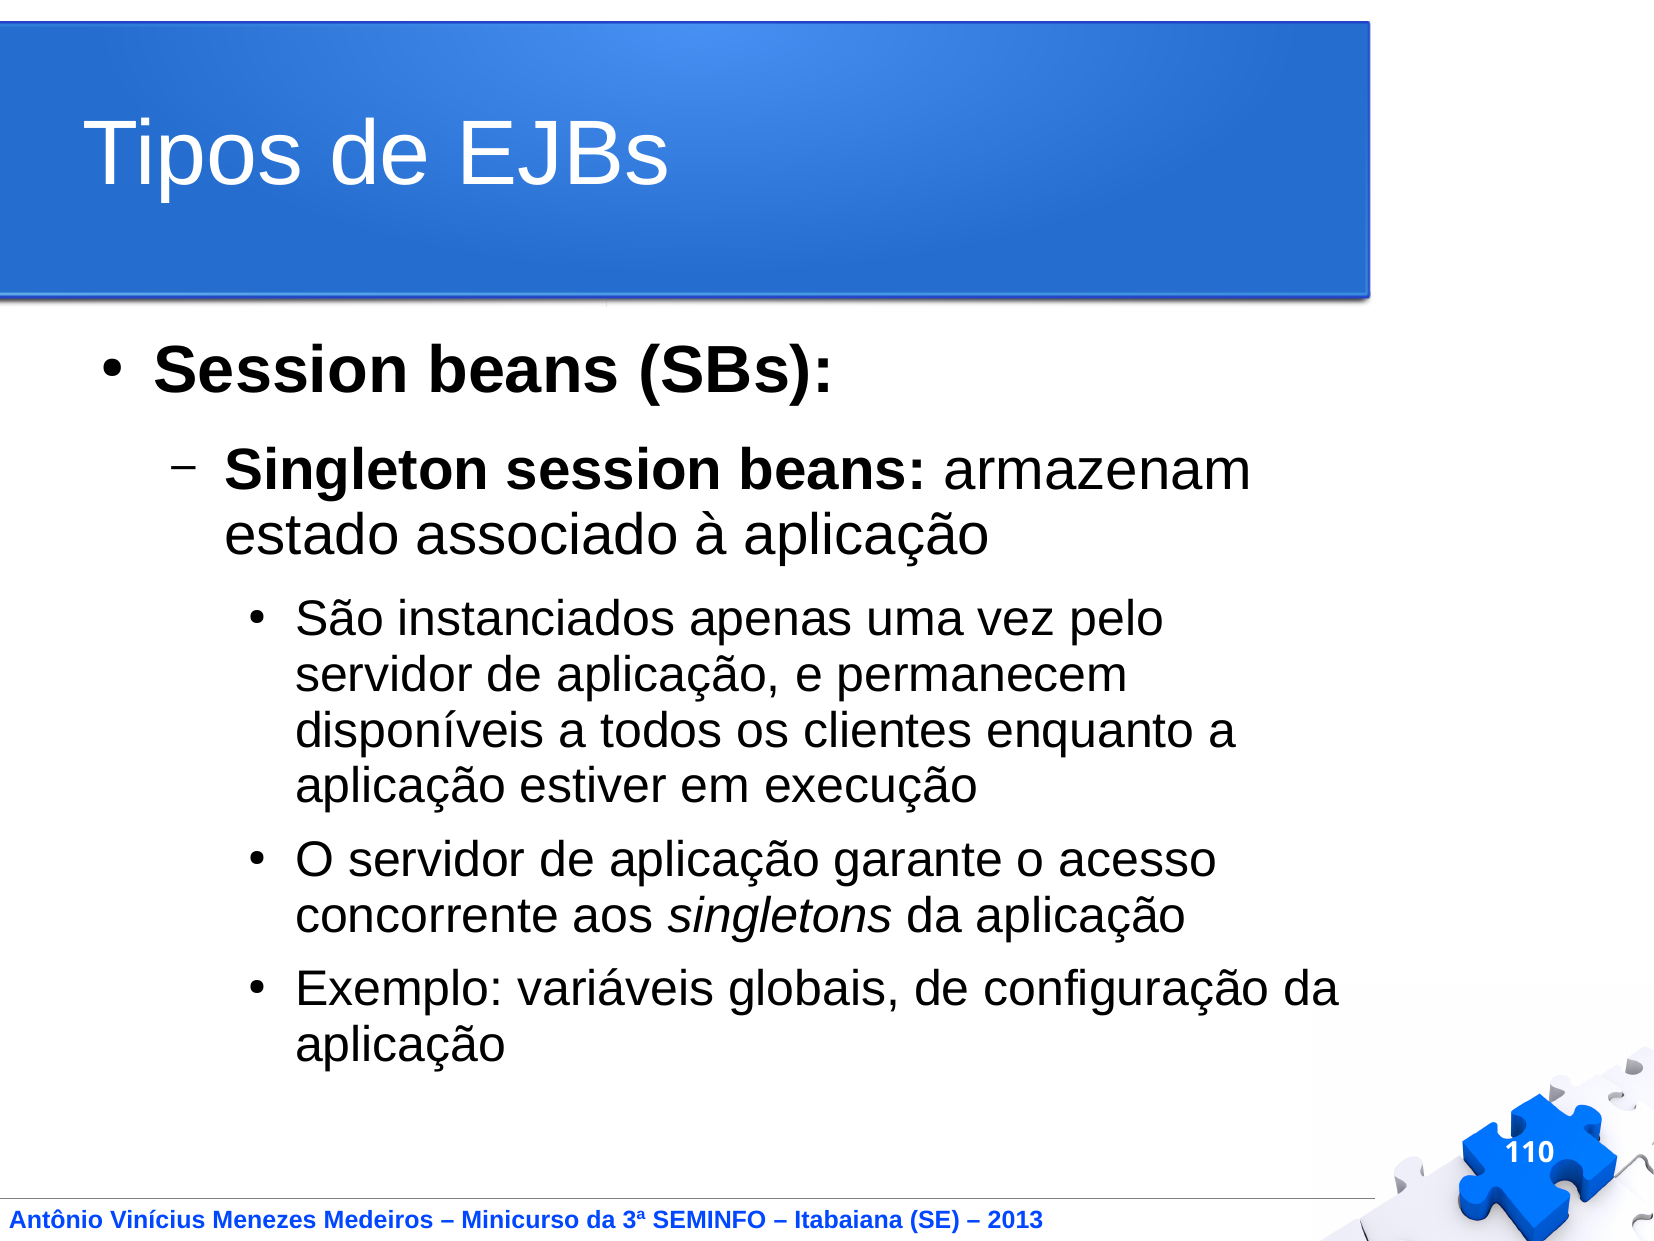

# Tipos de EJBs
Session beans (SBs):
Singleton session beans: armazenam estado associado à aplicação
São instanciados apenas uma vez pelo servidor de aplicação, e permanecem disponíveis a todos os clientes enquanto a aplicação estiver em execução
O servidor de aplicação garante o acesso concorrente aos singletons da aplicação
Exemplo: variáveis globais, de configuração da aplicação
110